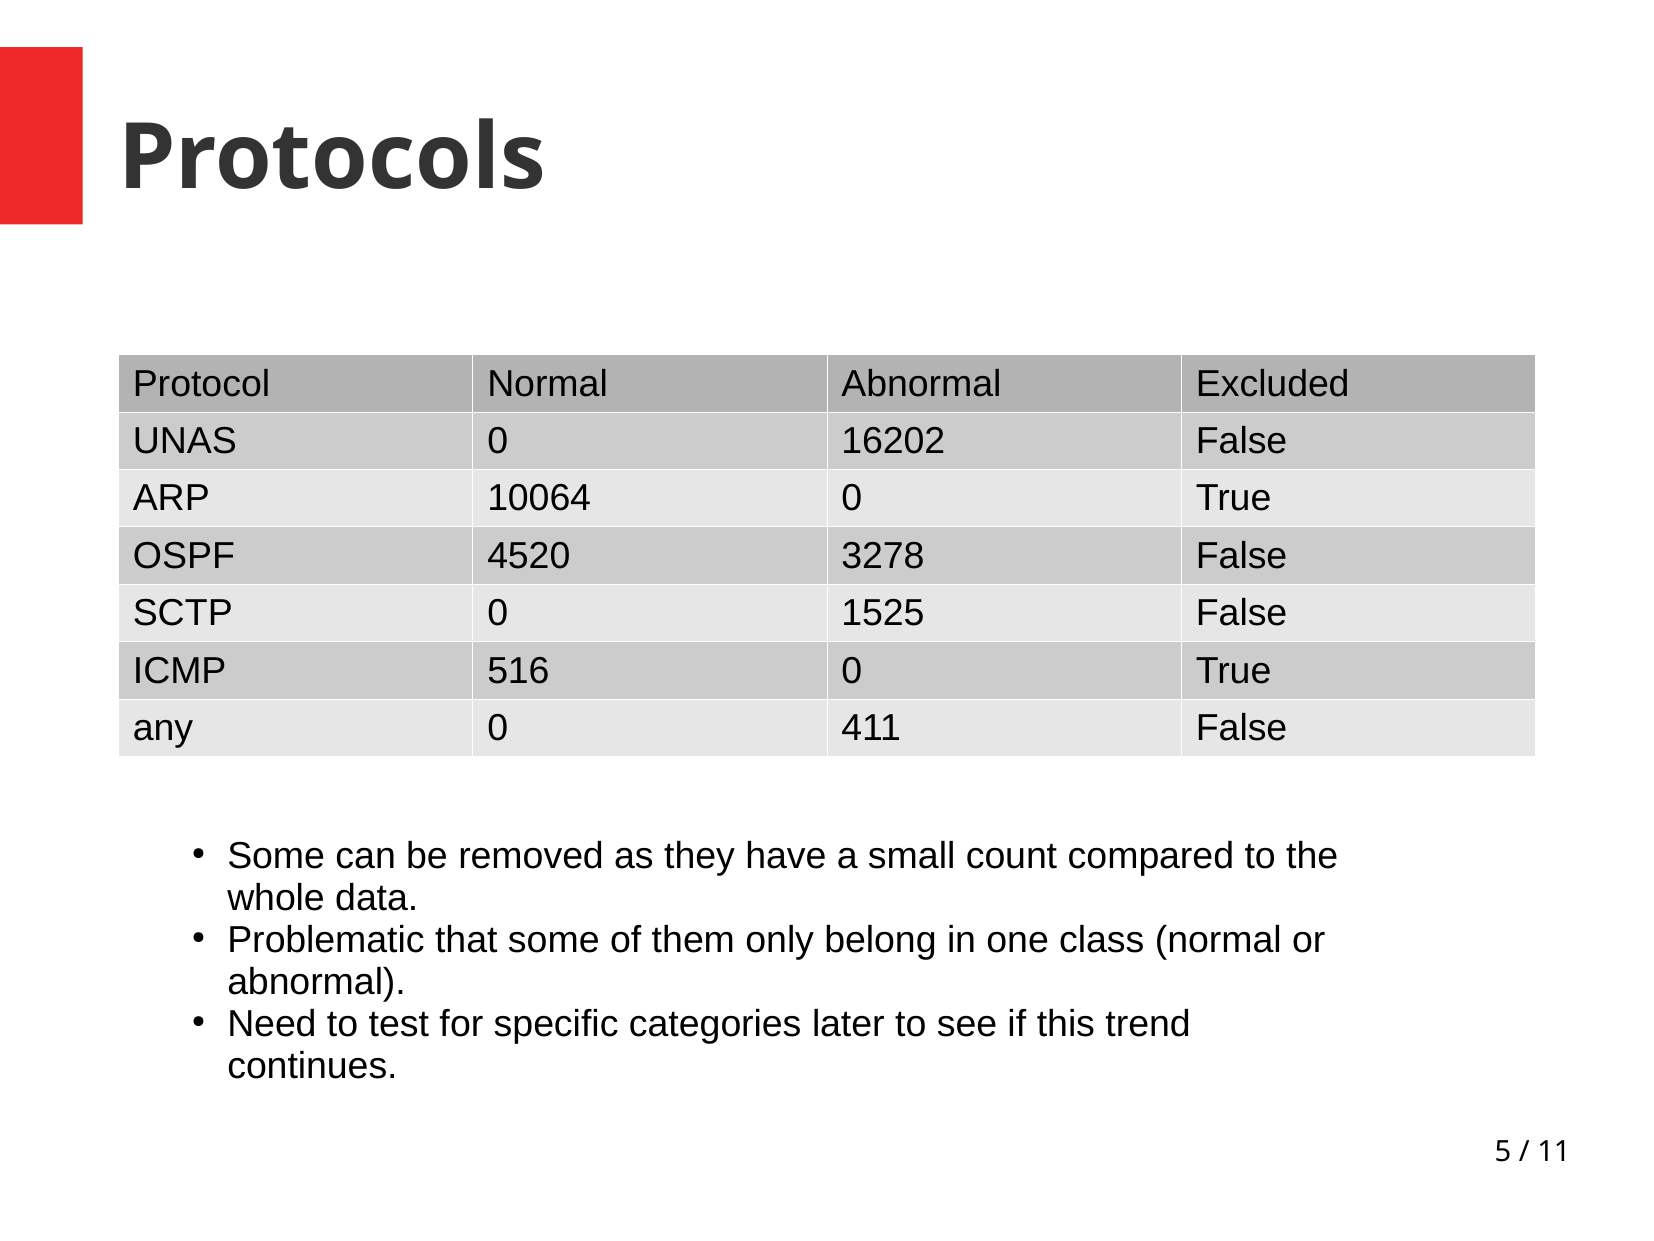

# Protocols
| Protocol | Normal | Abnormal | Excluded |
| --- | --- | --- | --- |
| UNAS | 0 | 16202 | False |
| ARP | 10064 | 0 | True |
| OSPF | 4520 | 3278 | False |
| SCTP | 0 | 1525 | False |
| ICMP | 516 | 0 | True |
| any | 0 | 411 | False |
Some can be removed as they have a small count compared to the whole data.
Problematic that some of them only belong in one class (normal or abnormal).
Need to test for specific categories later to see if this trend continues.
5